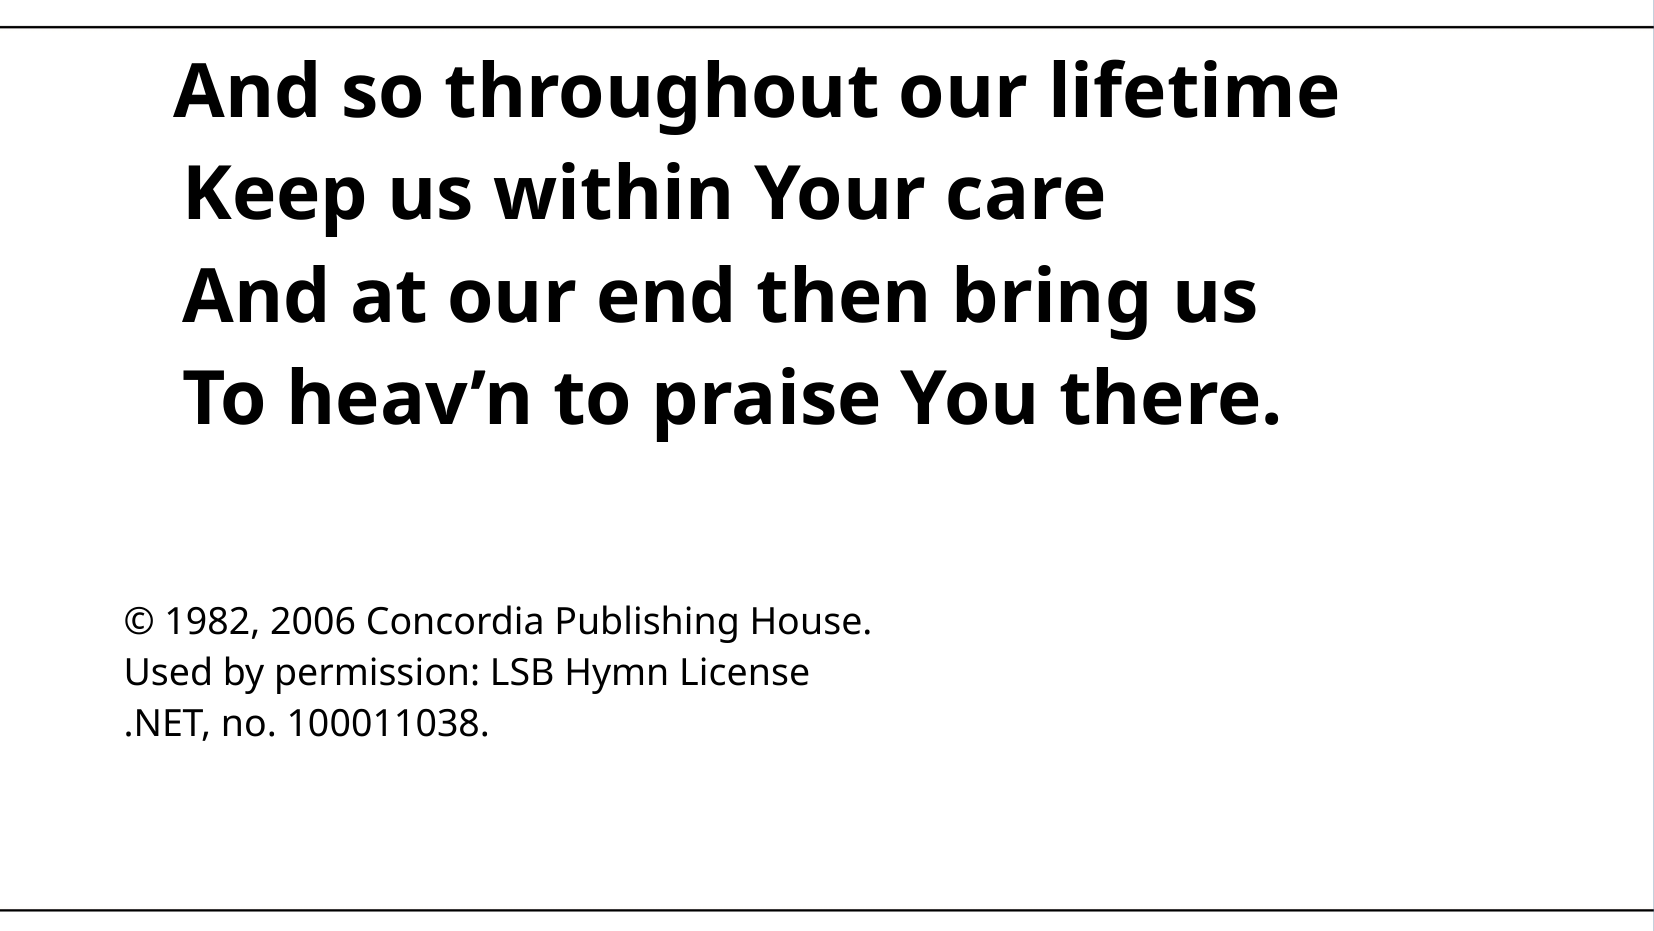

And so throughout our lifetime
 Keep us within Your care
 And at our end then bring us
 To heav’n to praise You there.
© 1982, 2006 Concordia Publishing House.
Used by permission: LSB Hymn License
.NET, no. 100011038.